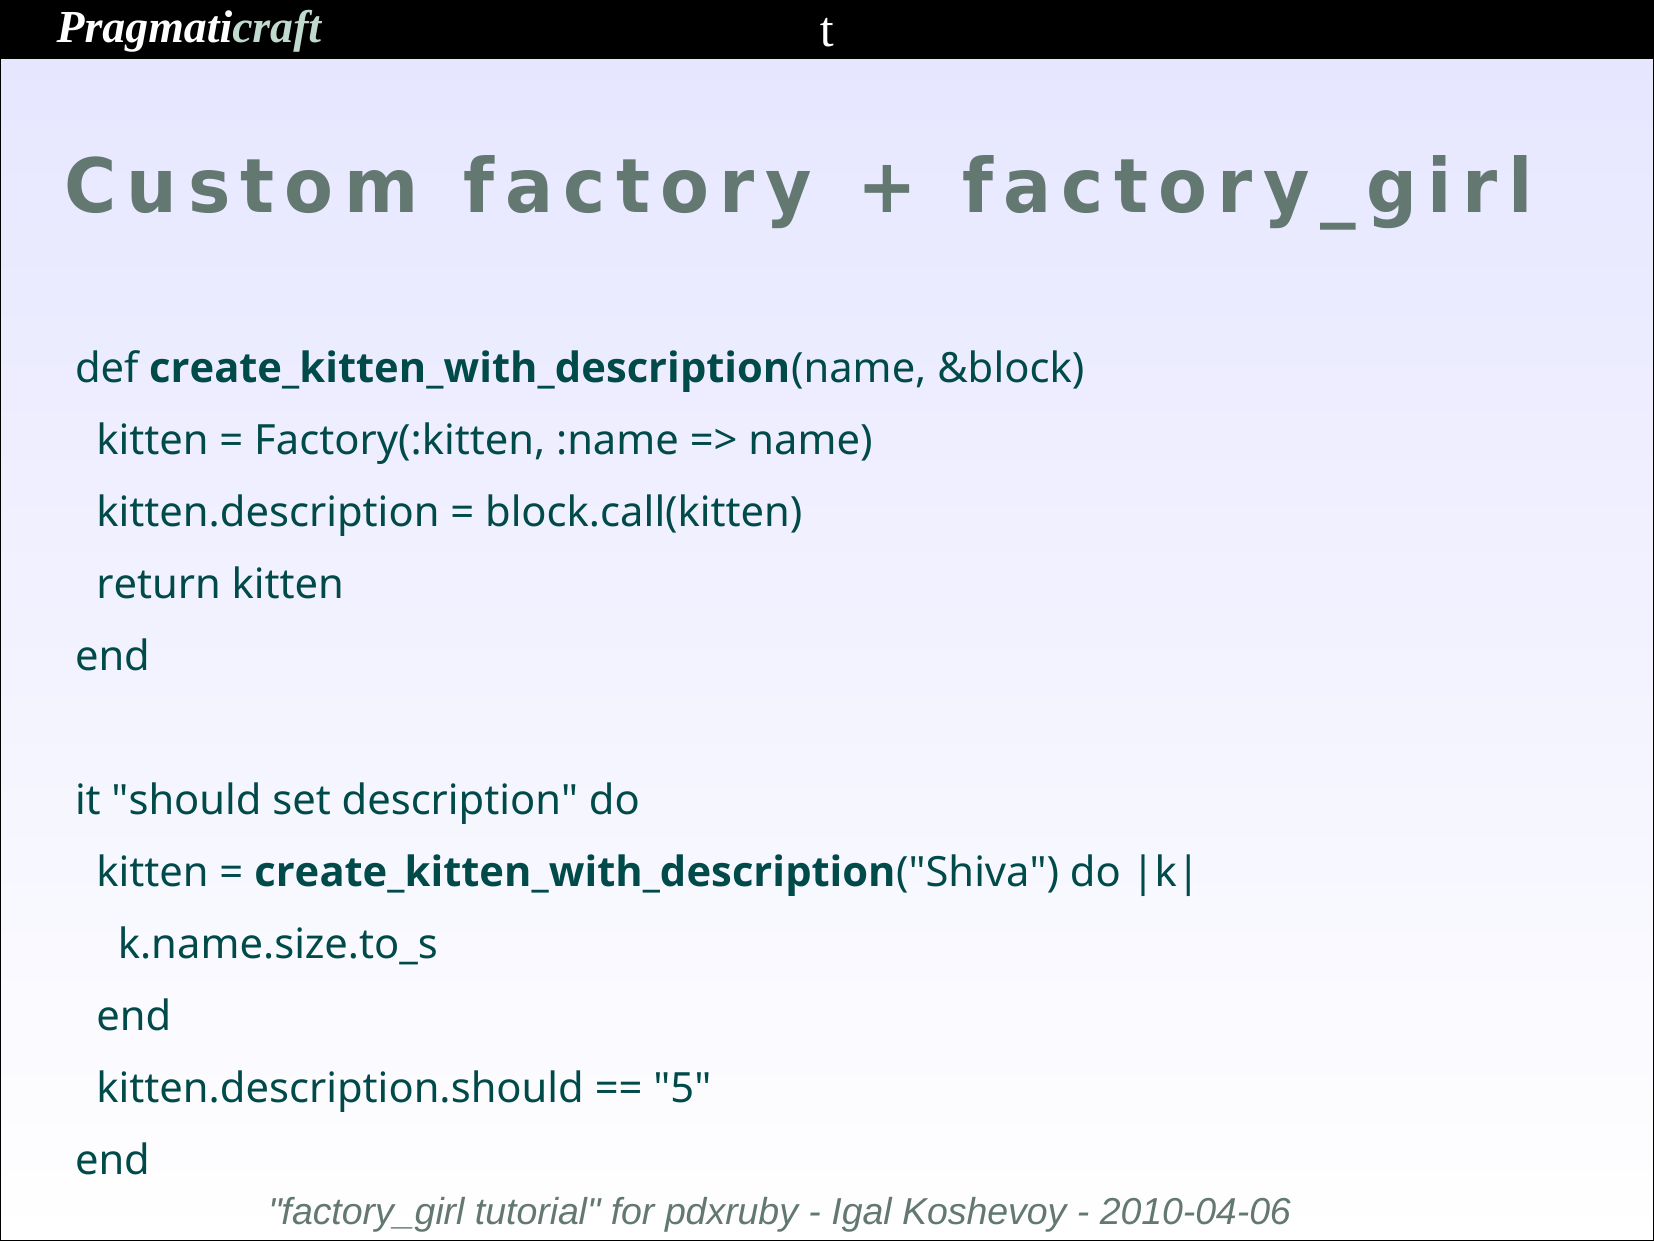

# Custom factory + factory_girl
def create_kitten_with_description(name, &block)
 kitten = Factory(:kitten, :name => name)
 kitten.description = block.call(kitten)
 return kitten
end
it "should set description" do
 kitten = create_kitten_with_description("Shiva") do |k|
 k.name.size.to_s
 end
 kitten.description.should == "5"
end